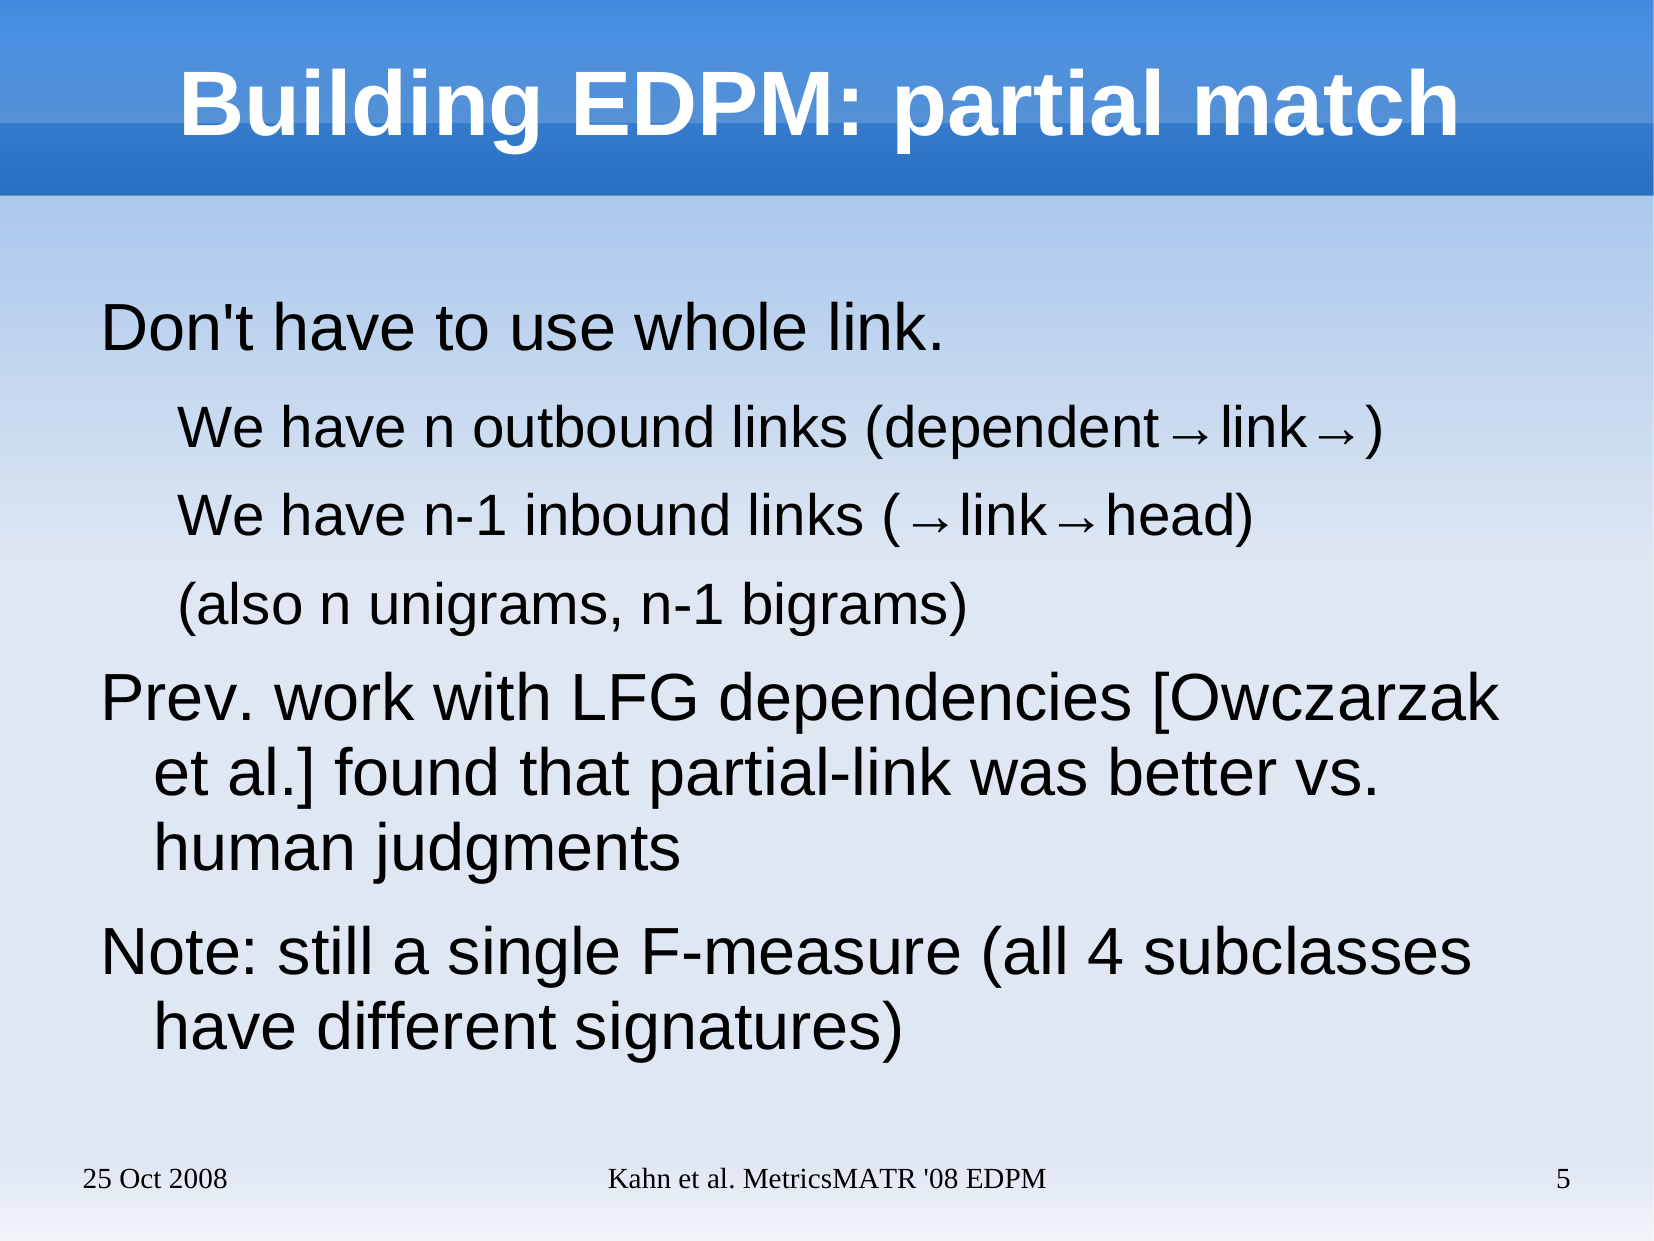

# Building EDPM: partial match
Don't have to use whole link.
We have n outbound links (dependent→link→)
We have n-1 inbound links (→link→head)
(also n unigrams, n-1 bigrams)
Prev. work with LFG dependencies [Owczarzak et al.] found that partial-link was better vs. human judgments
Note: still a single F-measure (all 4 subclasses have different signatures)
25 Oct 2008
Kahn et al. MetricsMATR '08 EDPM
5